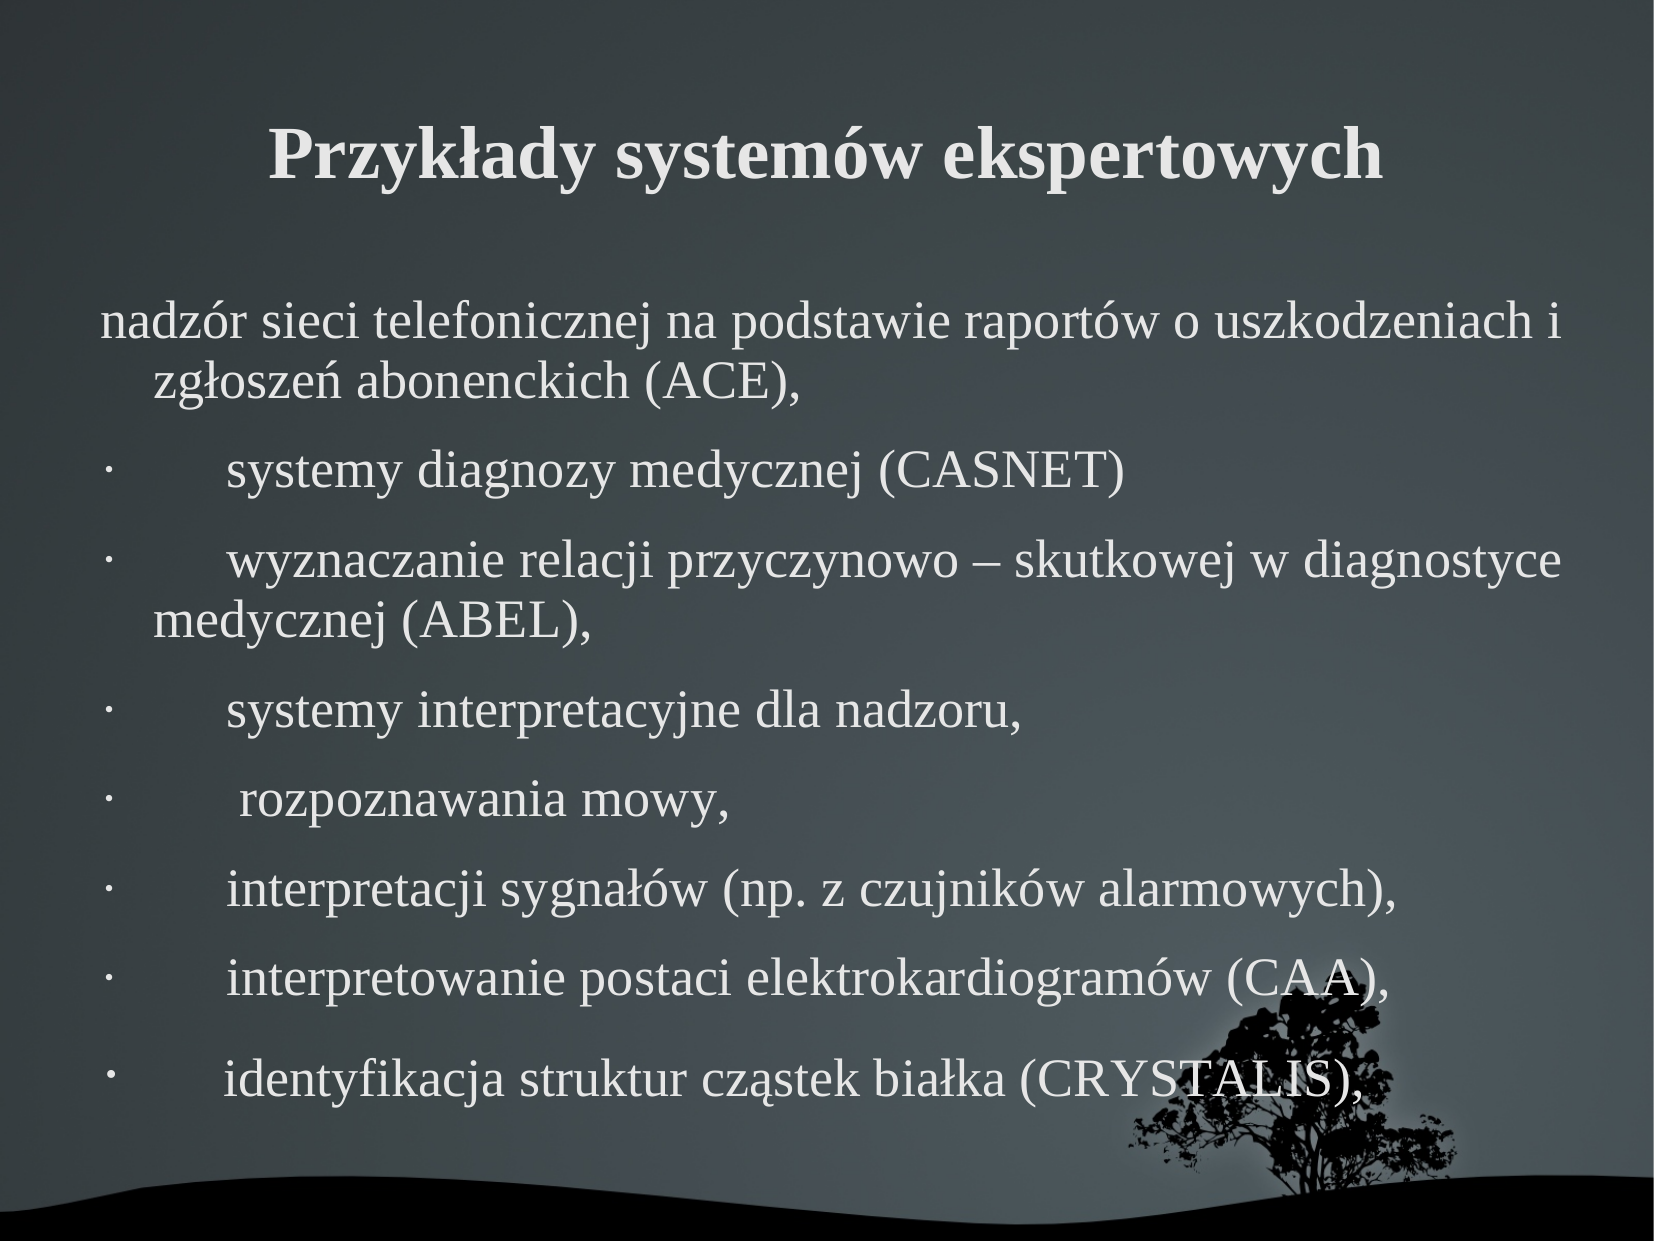

# Przykłady systemów ekspertowych
nadzór sieci telefonicznej na podstawie raportów o uszkodzeniach i zgłoszeń abonenckich (ACE),
· systemy diagnozy medycznej (CASNET)
· wyznaczanie relacji przyczynowo – skutkowej w diagnostyce medycznej (ABEL),
· systemy interpretacyjne dla nadzoru,
· rozpoznawania mowy,
· interpretacji sygnałów (np. z czujników alarmowych),
· interpretowanie postaci elektrokardiogramów (CAA),
· identyfikacja struktur cząstek białka (CRYSTALIS),
· diagnostyka maszyn cyfrowych (DART),